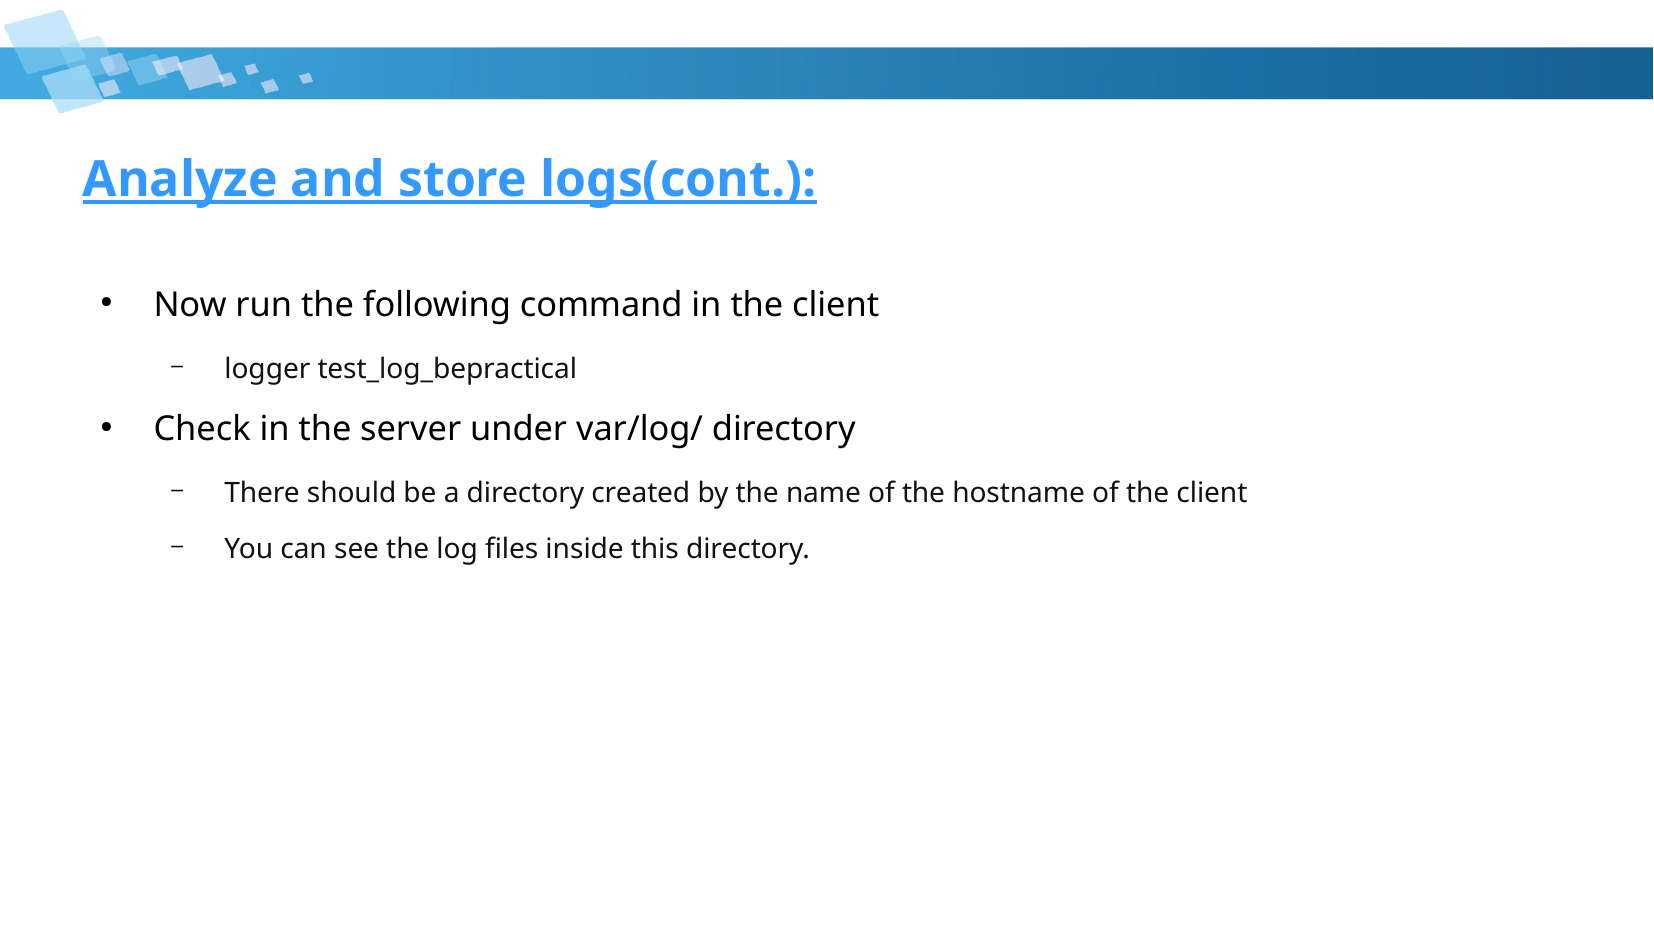

# Analyze and store logs(cont.):
Now run the following command in the client
logger test_log_bepractical
Check in the server under var/log/ directory
There should be a directory created by the name of the hostname of the client
You can see the log files inside this directory.